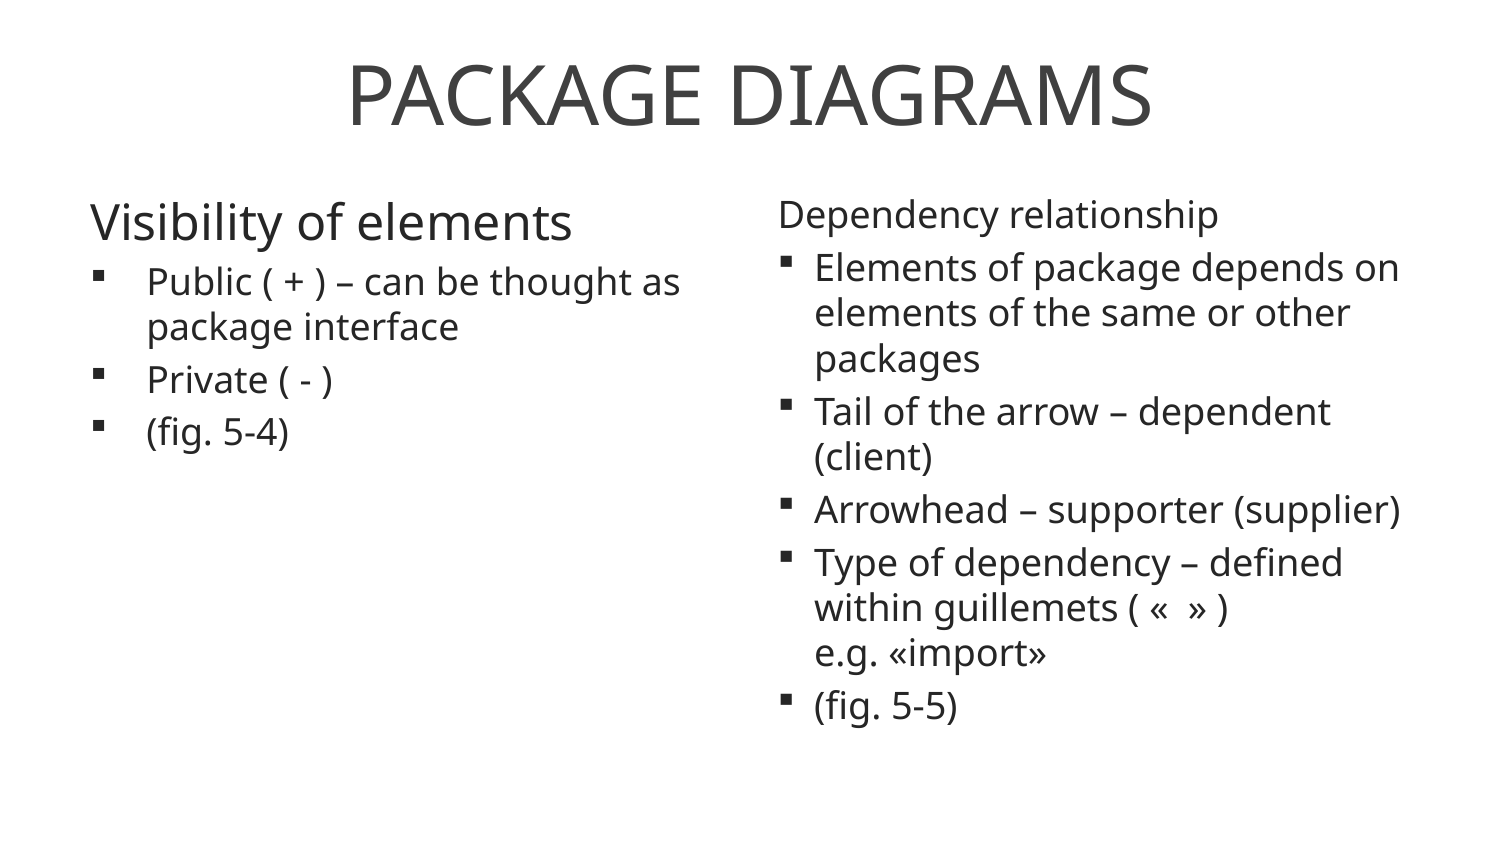

# Package diagrams
Visibility of elements
Public ( + ) – can be thought as package interface
Private ( - )
(fig. 5-4)
Dependency relationship
Elements of package depends on elements of the same or other packages
Tail of the arrow – dependent (client)
Arrowhead – supporter (supplier)
Type of dependency – defined within guillemets ( « » )
e.g. «import»
(fig. 5-5)